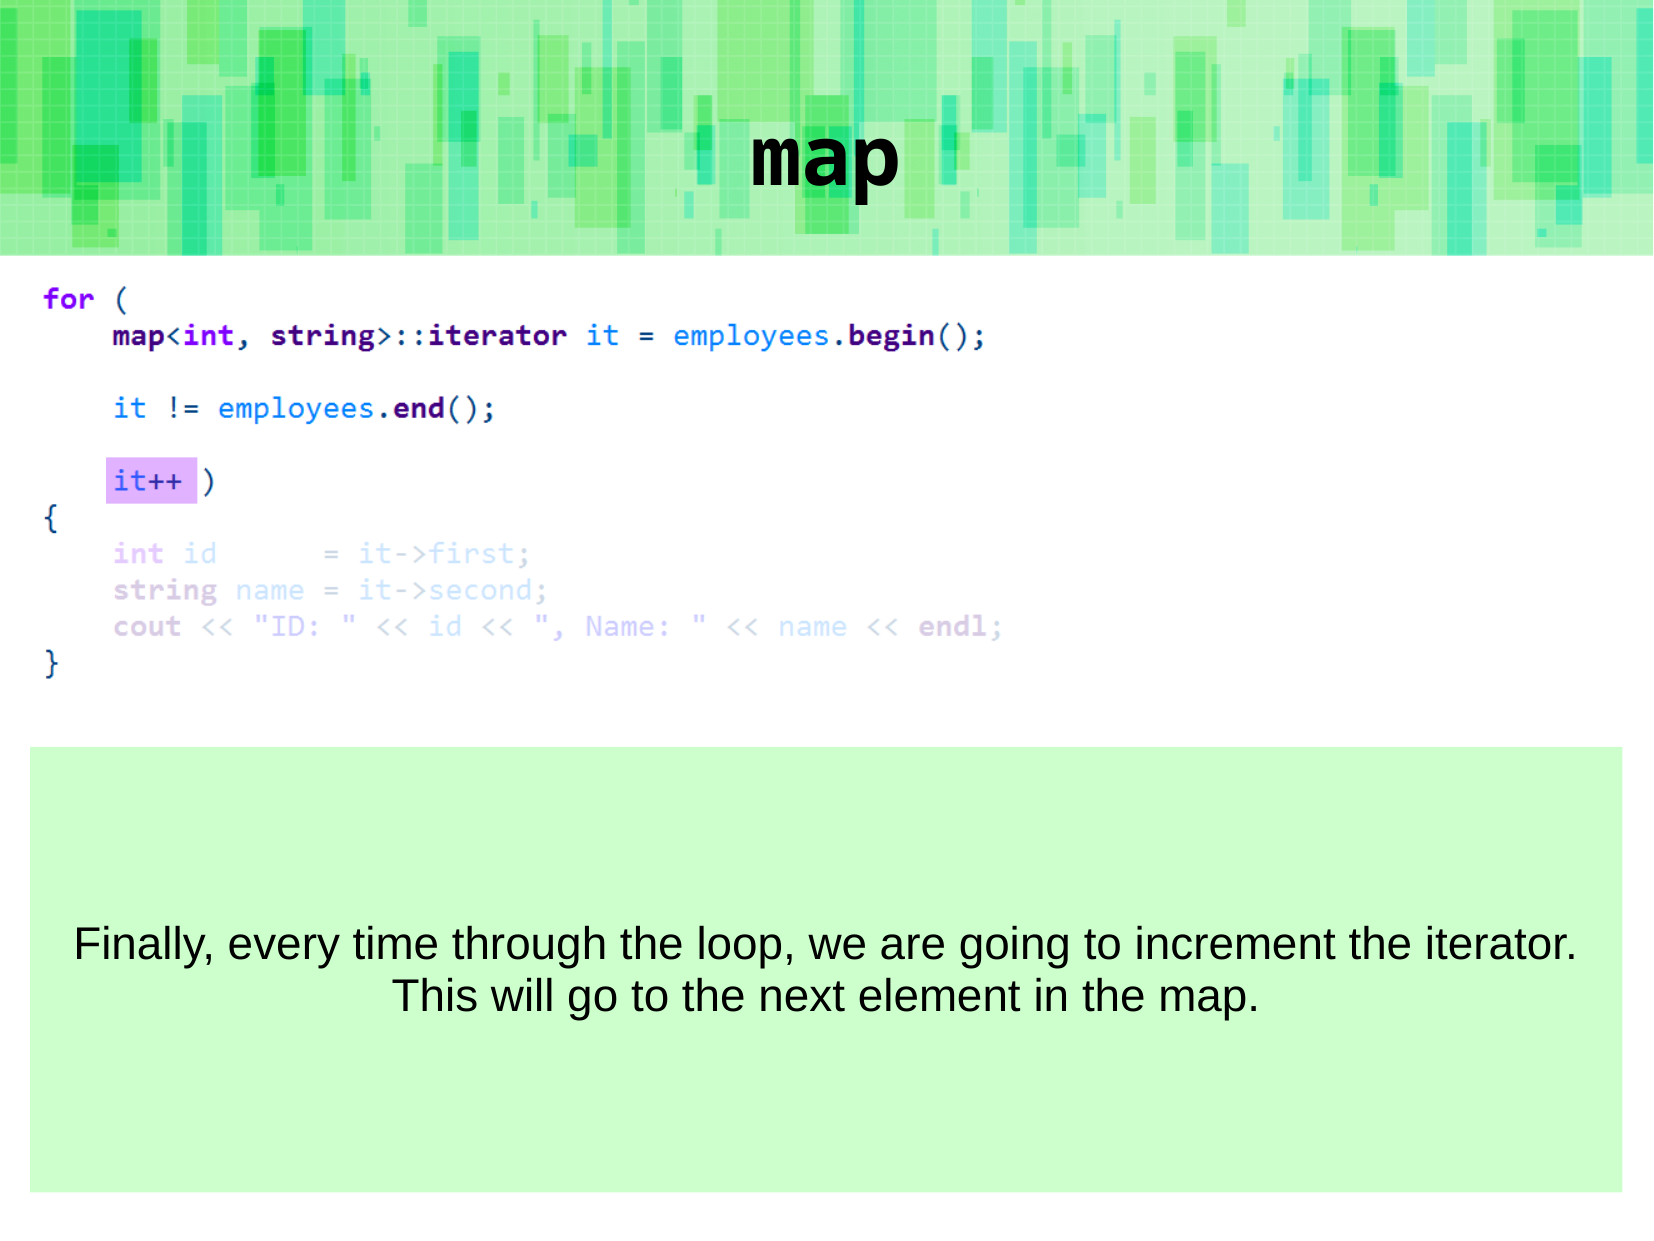

# map
Finally, every time through the loop, we are going to increment the iterator. This will go to the next element in the map.